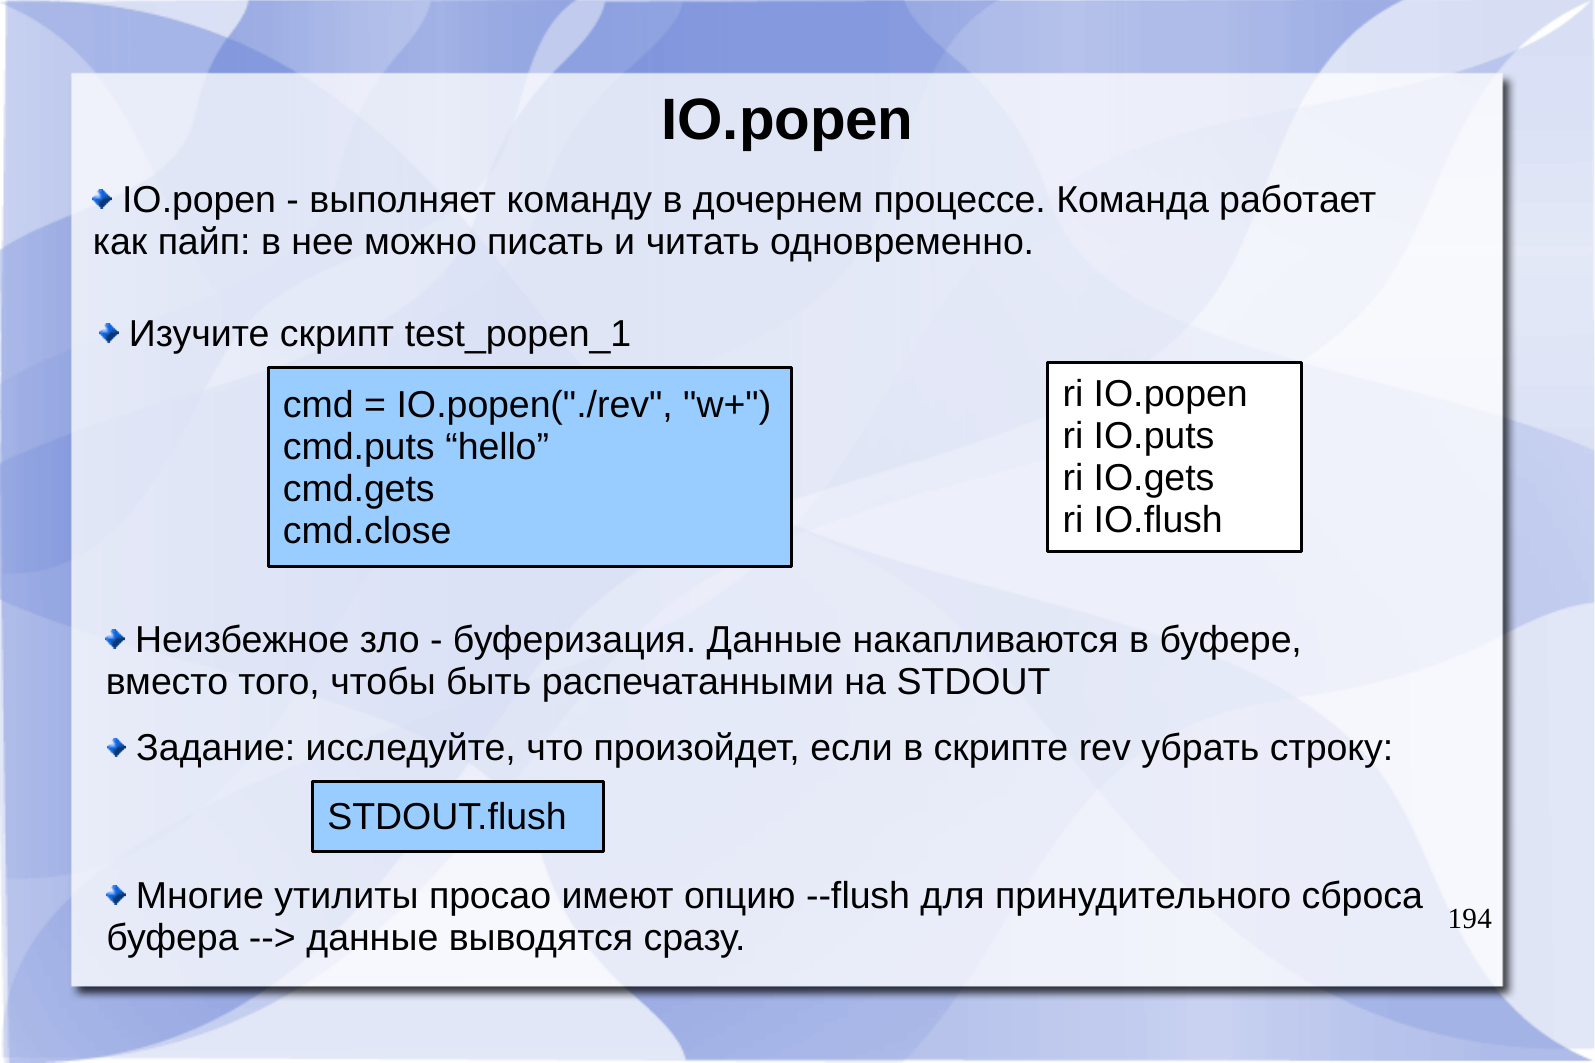

# IO.popen
 IO.popen - выполняет команду в дочернем процессе. Команда работает как пайп: в нее можно писать и читать одновременно.
 Изучите скрипт test_popen_1
ri IO.popen
ri IO.puts
ri IO.gets
ri IO.flush
cmd = IO.popen("./rev", "w+")
cmd.puts “hello”
cmd.gets
cmd.close
 Неизбежное зло - буферизация. Данные накапливаются в буфере, вместо того, чтобы быть распечатанными на STDOUT
 Задание: исследуйте, что произойдет, если в скрипте rev убрать строку:
STDOUT.flush
 Многие утилиты просао имеют опцию --flush для принудительного сброса буфера --> данные выводятся сразу.
194